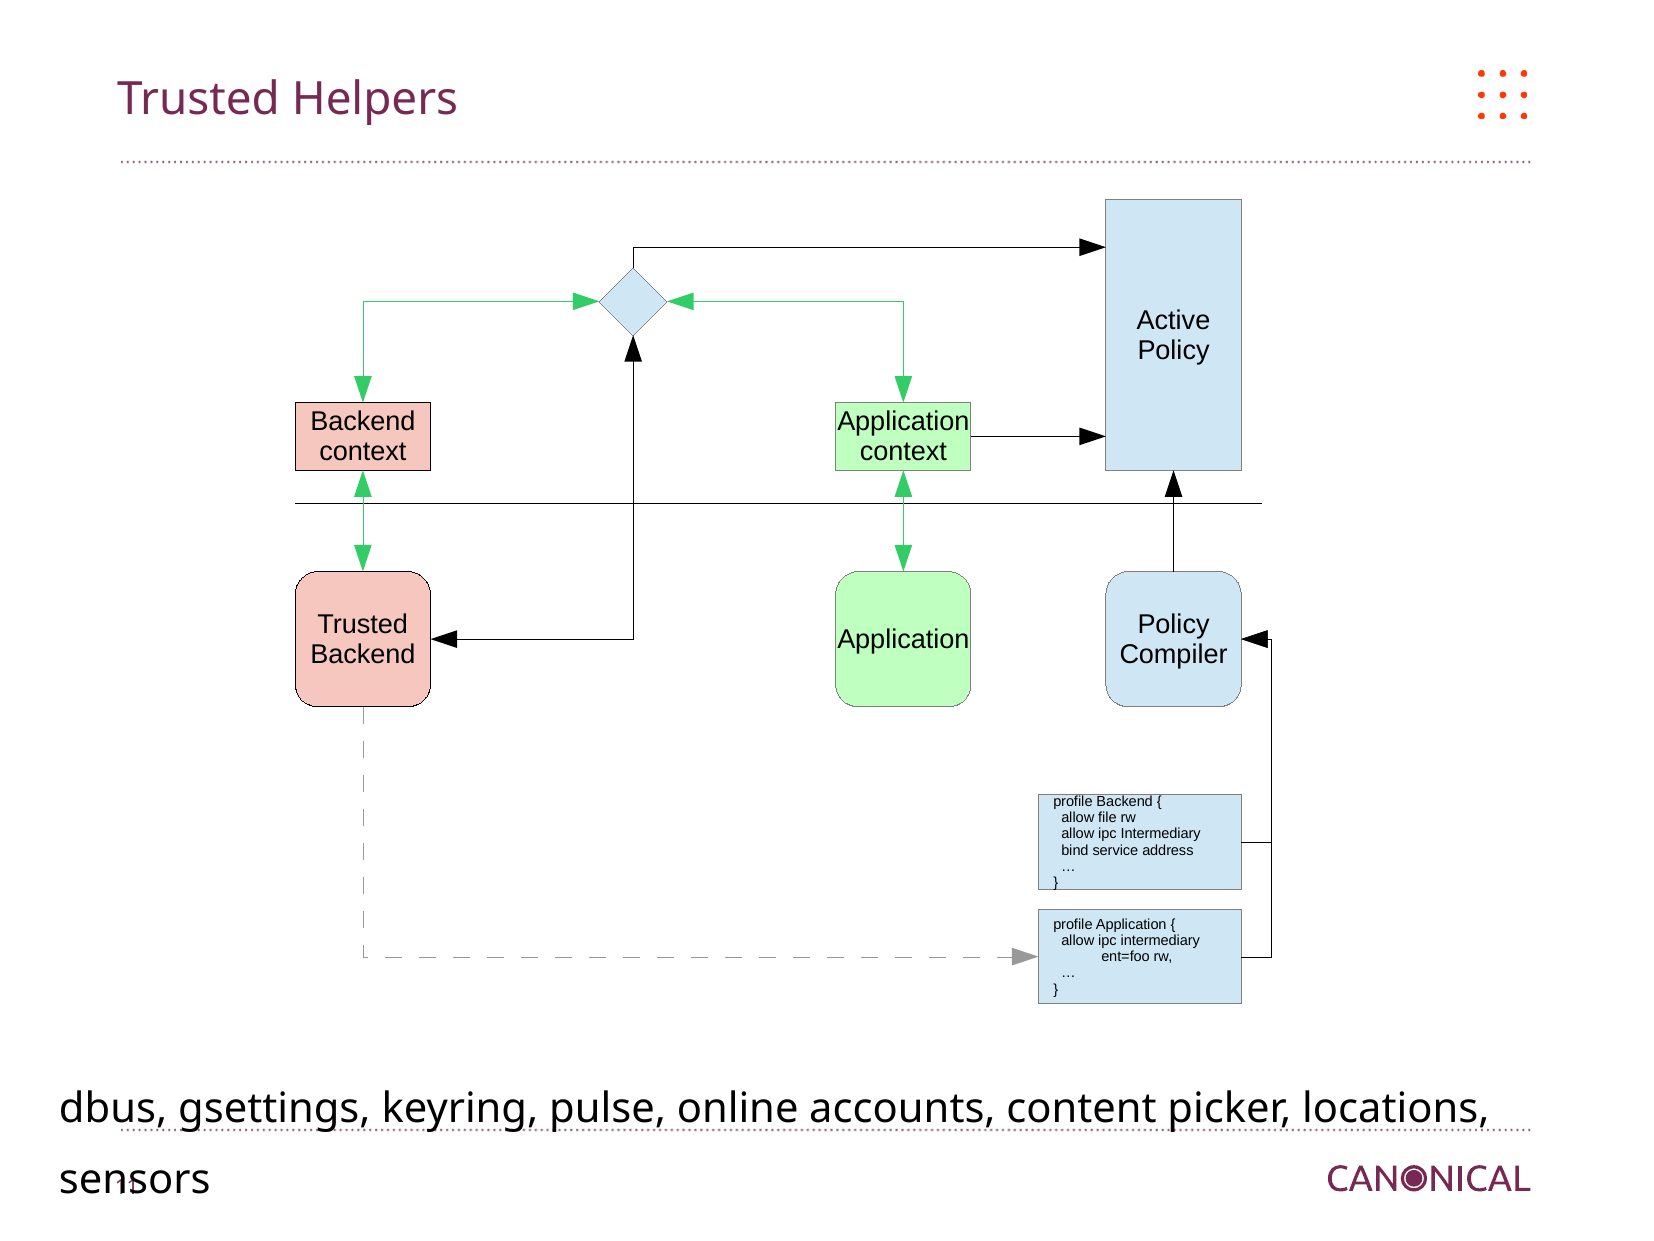

# Trusted Helpers
Active
Policy
Backend
context
Application
context
Trusted
Backend
Application
Policy
Compiler
profile Backend {
 allow file rw
 allow ipc Intermediary
 bind service address
 …
}
profile Application {
 allow ipc intermediary
 ent=foo rw,
 …
}
dbus, gsettings, keyring, pulse, online accounts, content picker, locations, sensors